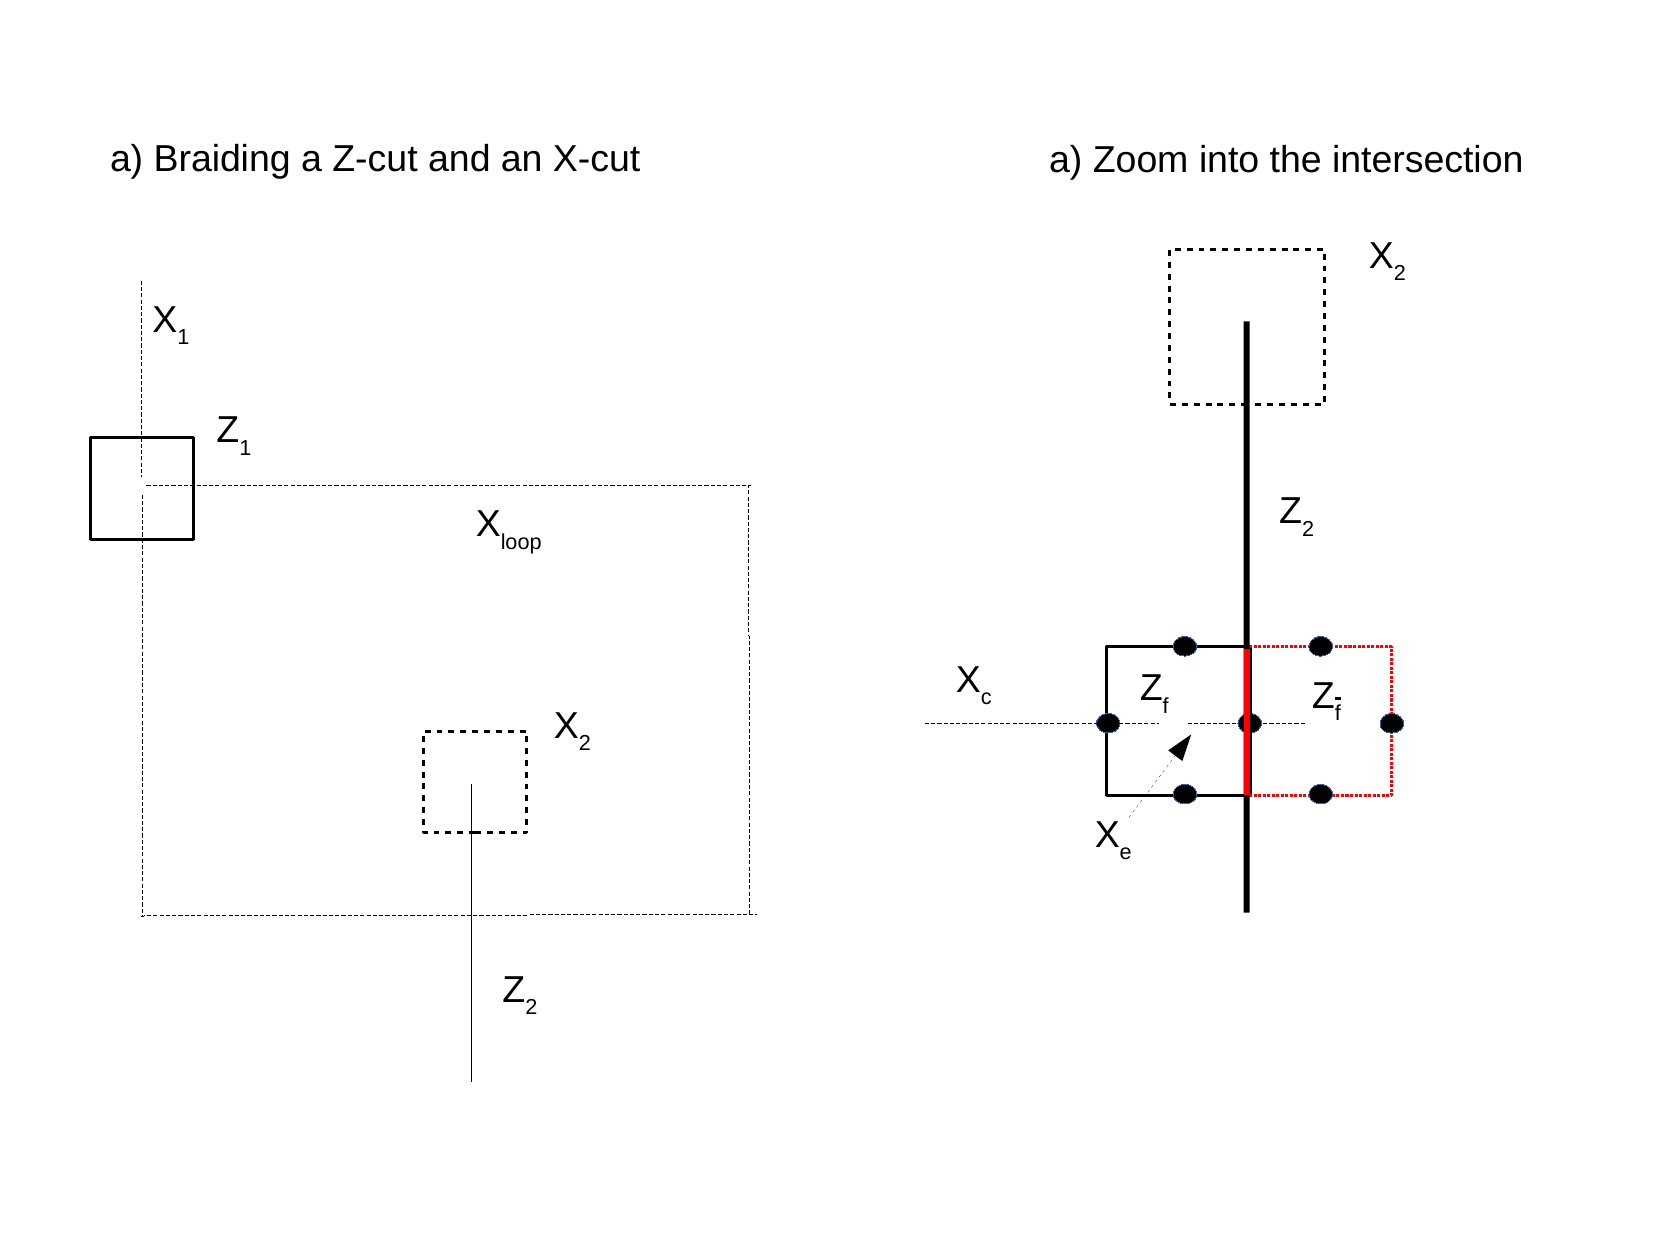

a) Braiding a Z-cut and an X-cut
a) Zoom into the intersection
X2
X1
Z1
Z2
Xloop
Xc
Zf
Zf
X2
Xe
Z2